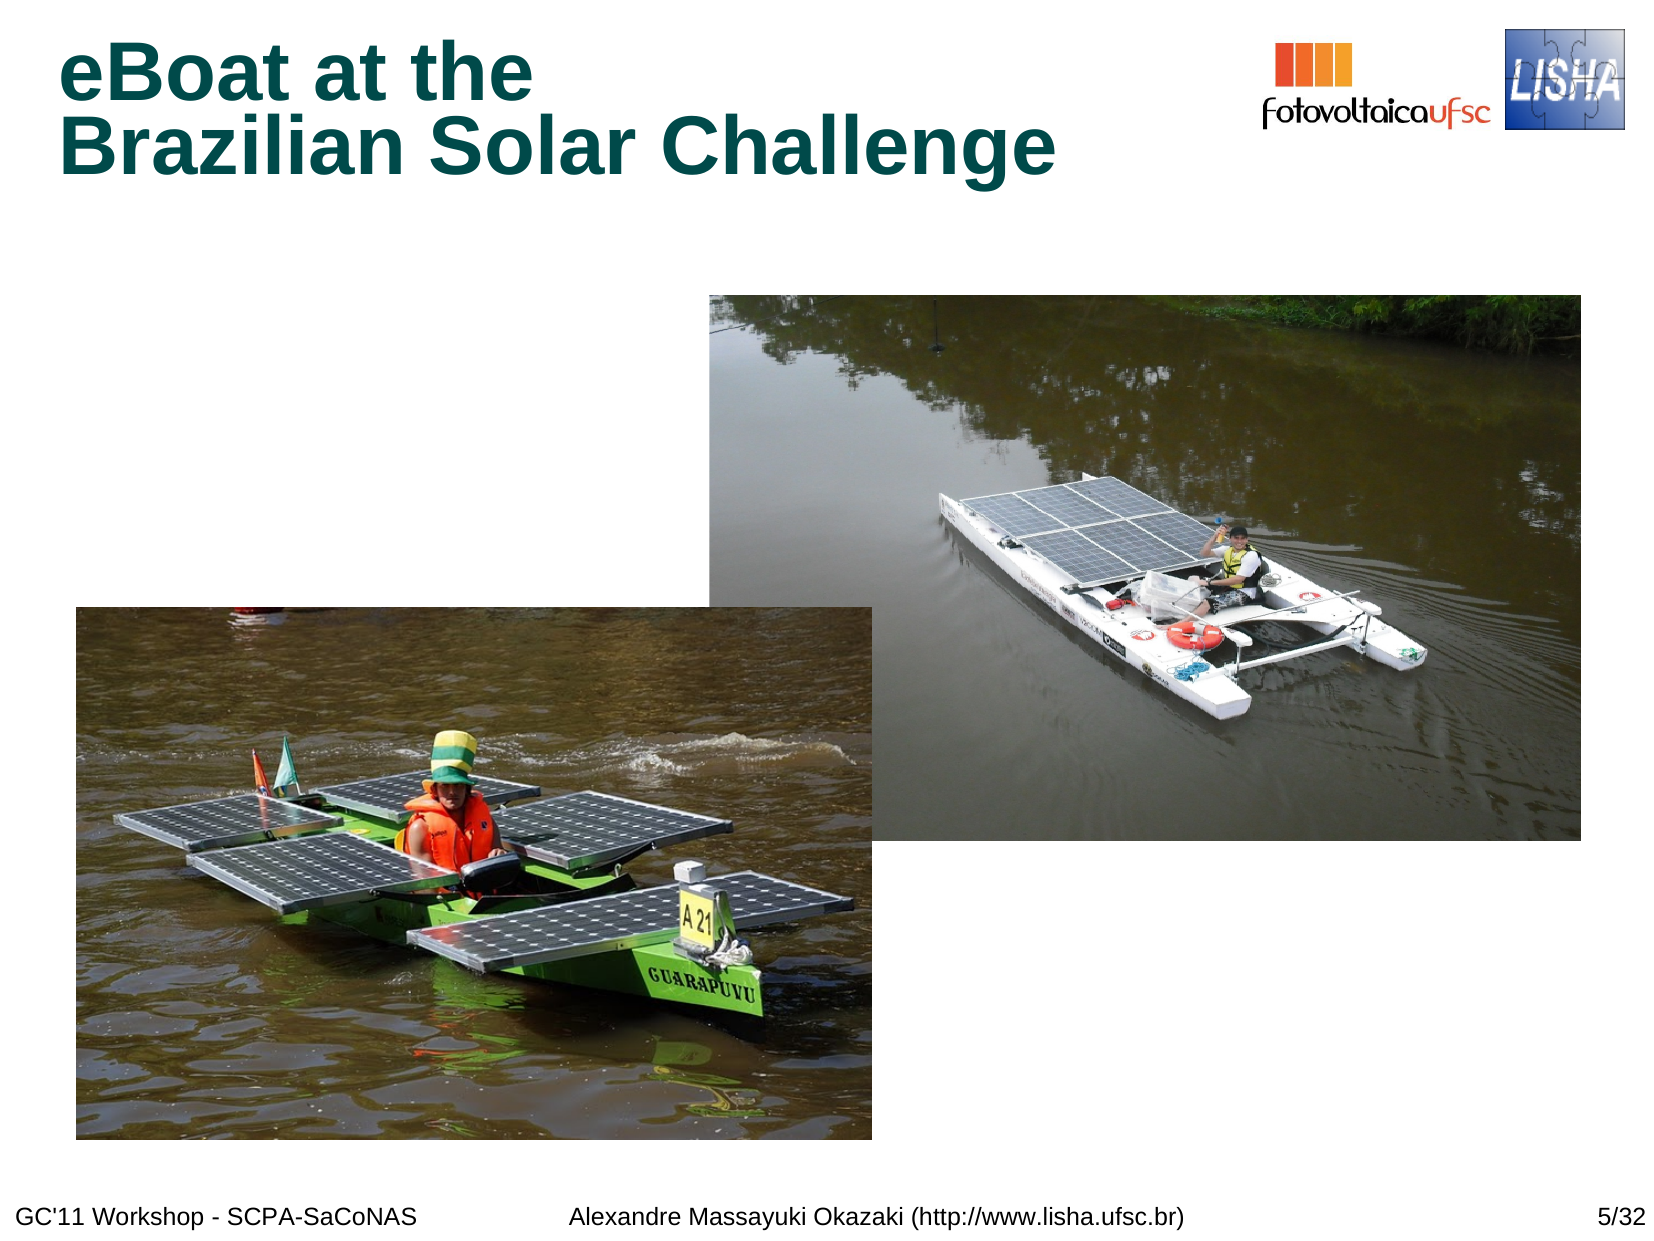

# eBoat at the Brazilian Solar Challenge